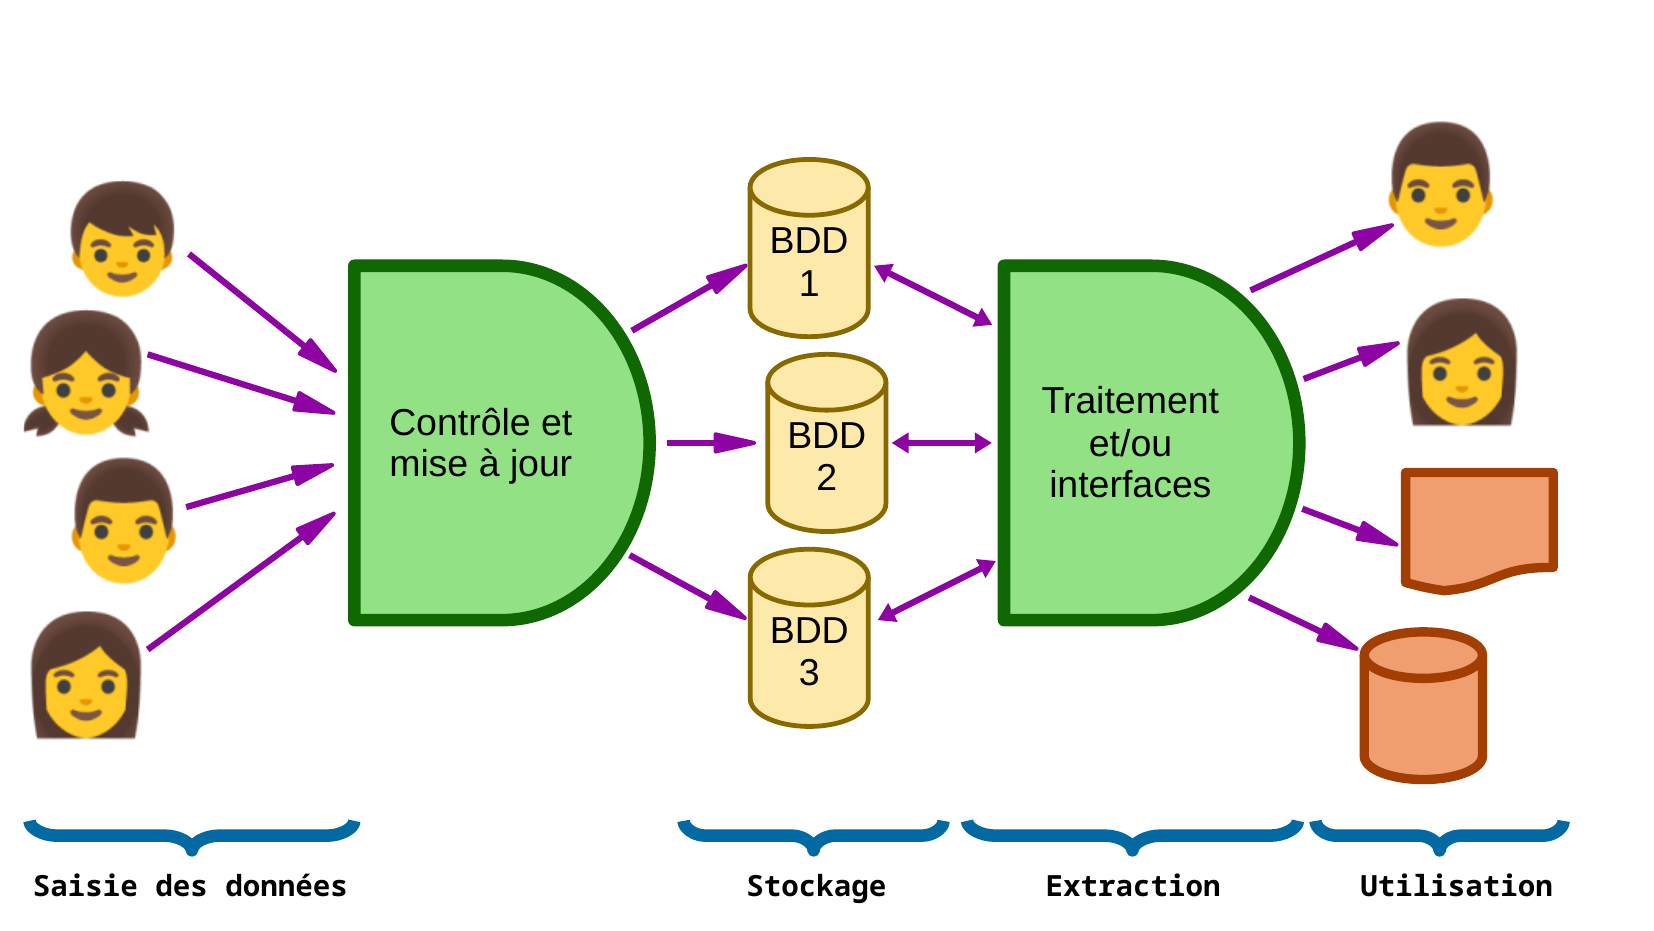

BDD1
Contrôle et mise à jour
Traitement et/ou
interfaces
BDD 2
BDD 3
Saisie des données
Stockage
Extraction
Utilisation